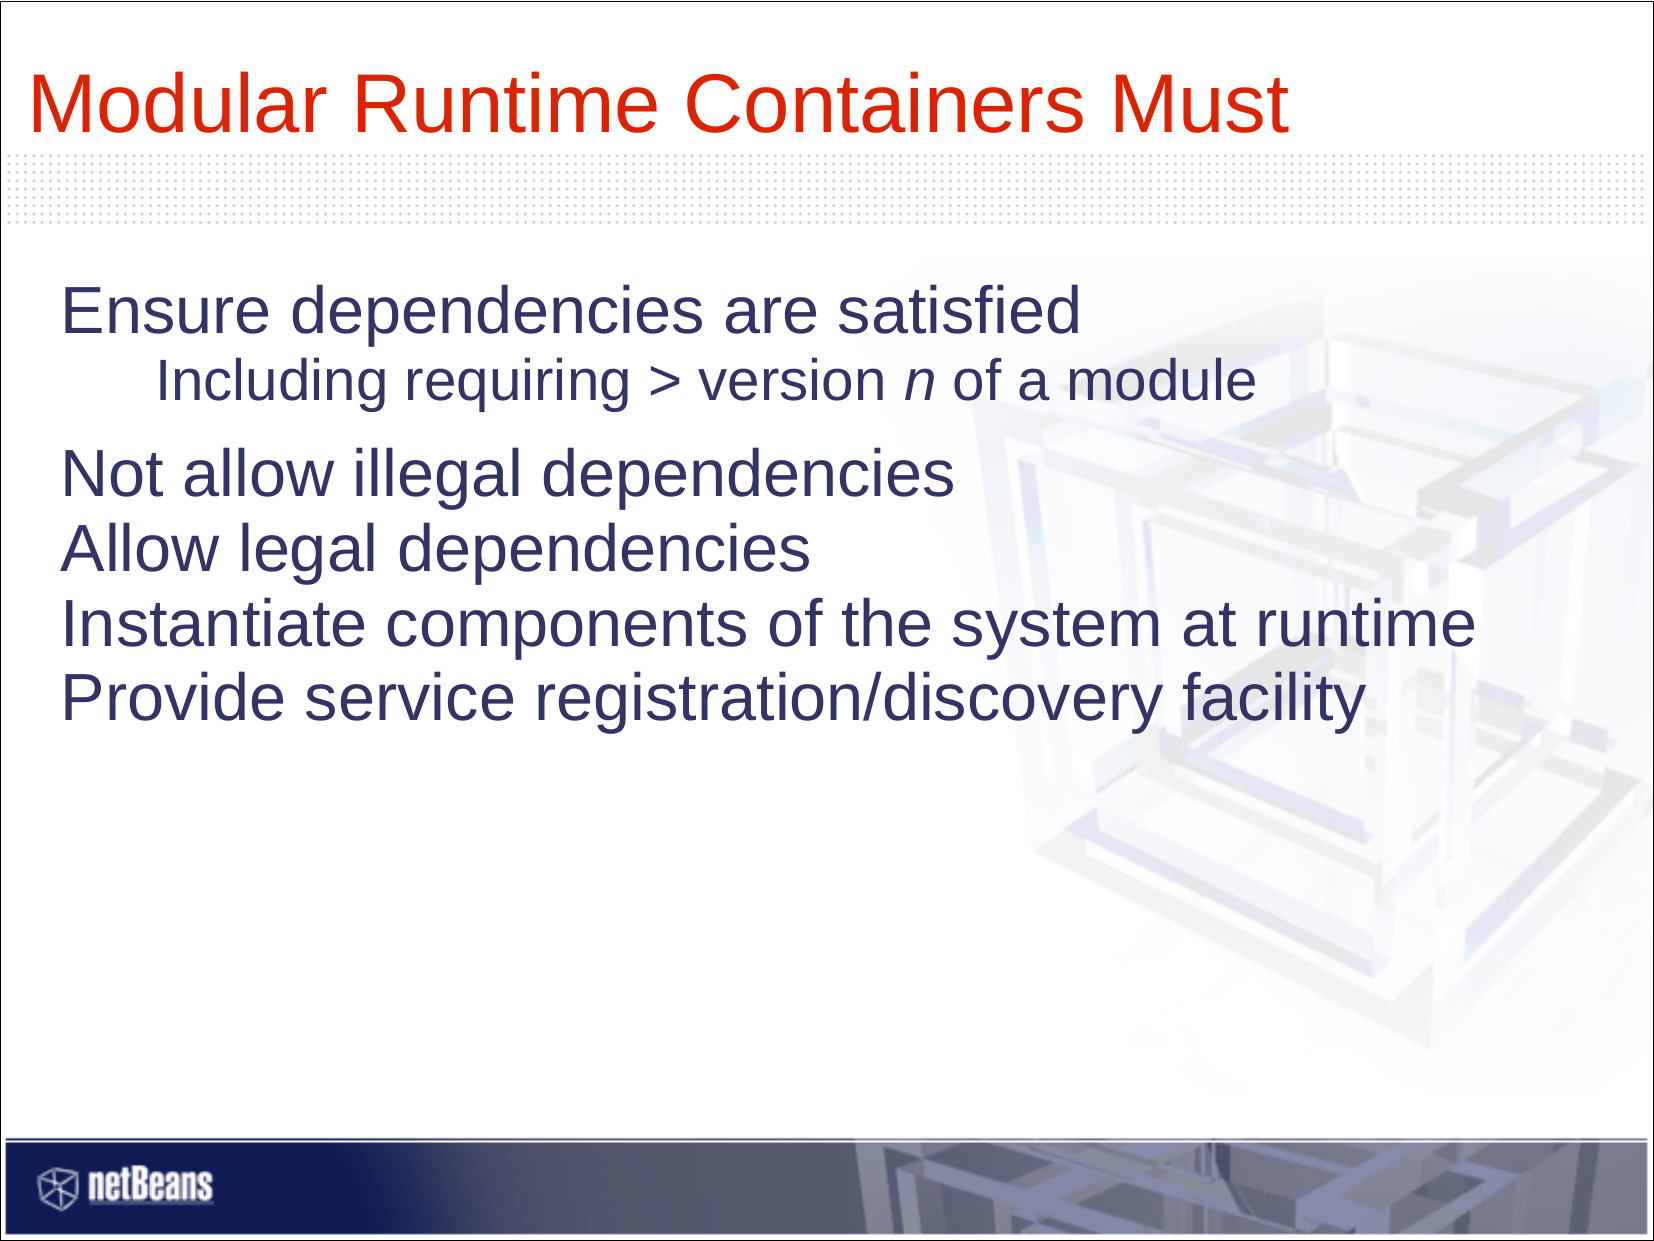

# Modular Runtime Containers Must
Ensure dependencies are satisfied
Including requiring > version n of a module
Not allow illegal dependencies
Allow legal dependencies
Instantiate components of the system at runtime
Provide service registration/discovery facility